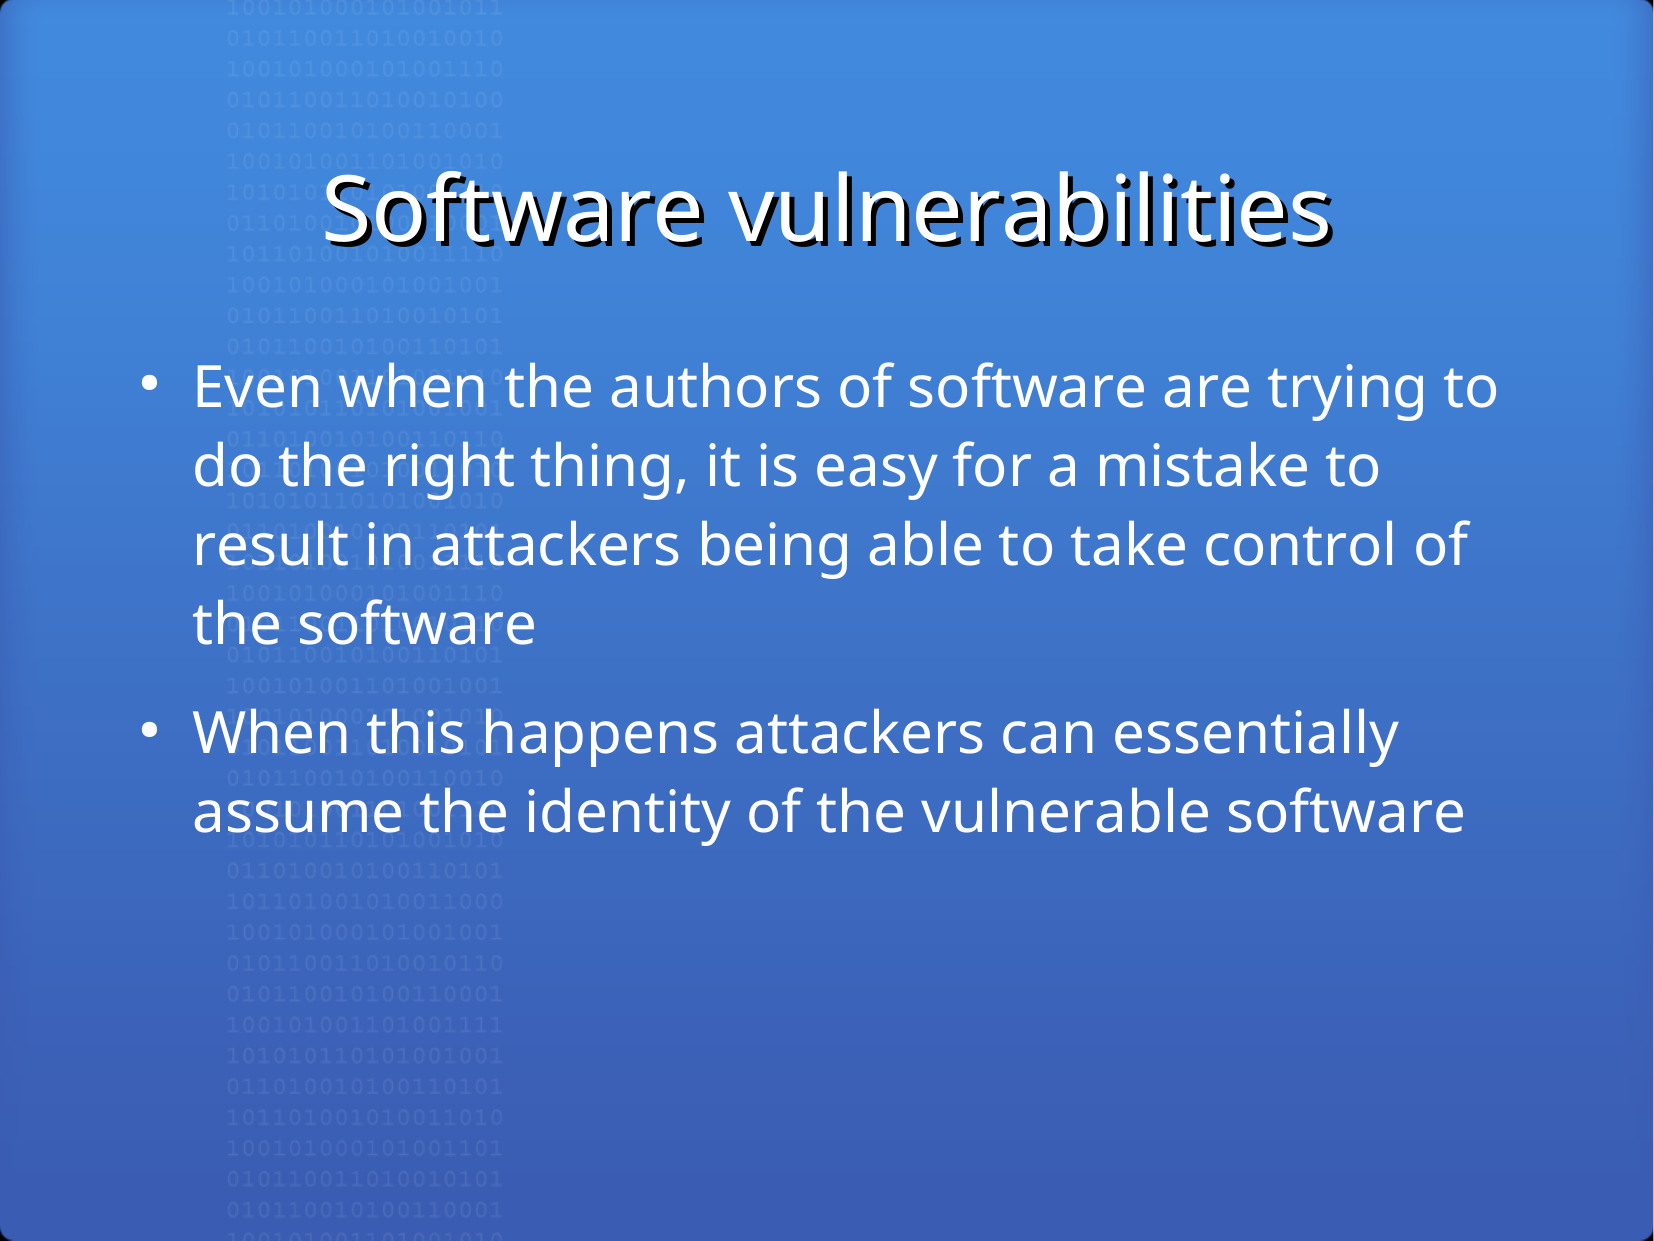

# Software vulnerabilities
Even when the authors of software are trying to do the right thing, it is easy for a mistake to result in attackers being able to take control of the software
When this happens attackers can essentially assume the identity of the vulnerable software